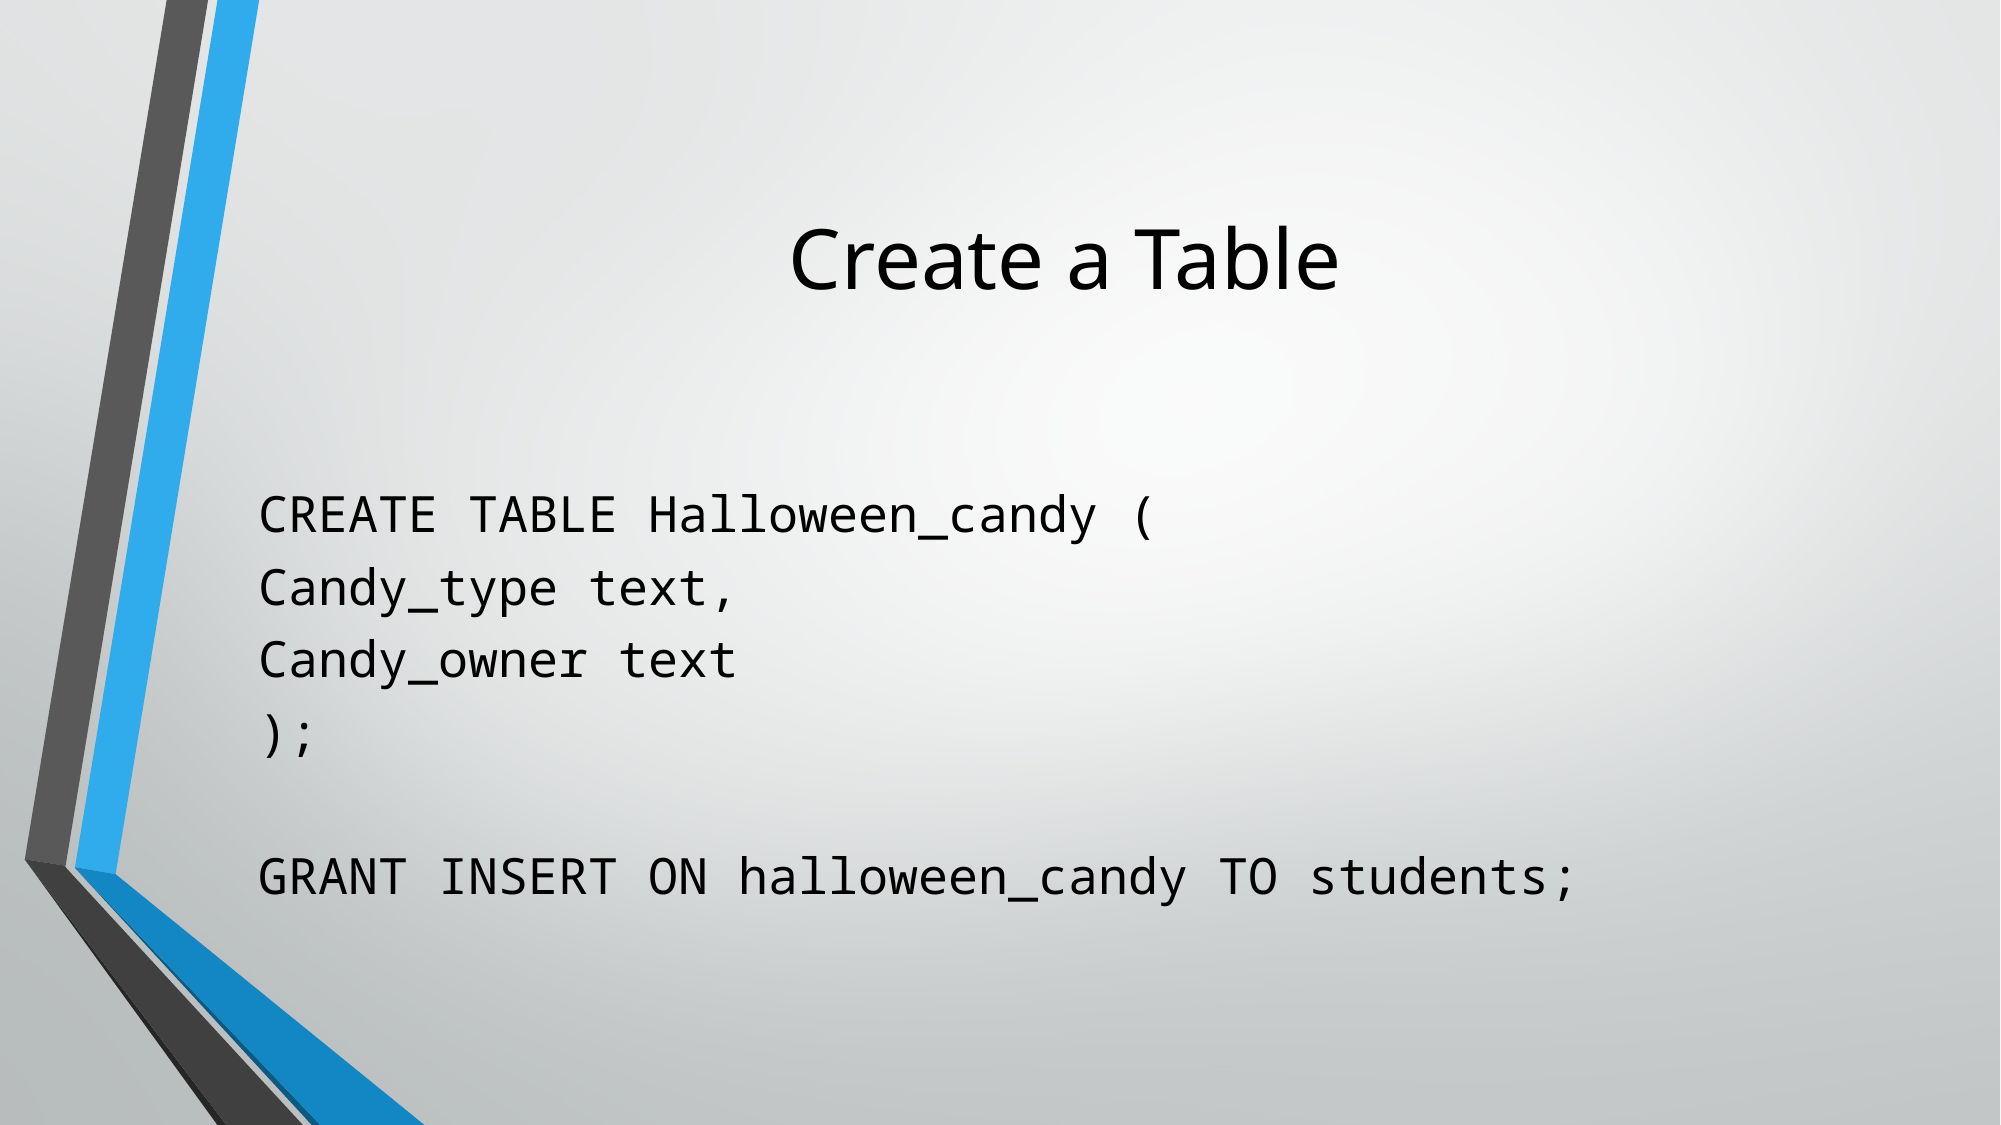

# Create a Table
CREATE TABLE Halloween_candy (
Candy_type text,
Candy_owner text
);
GRANT INSERT ON halloween_candy TO students;